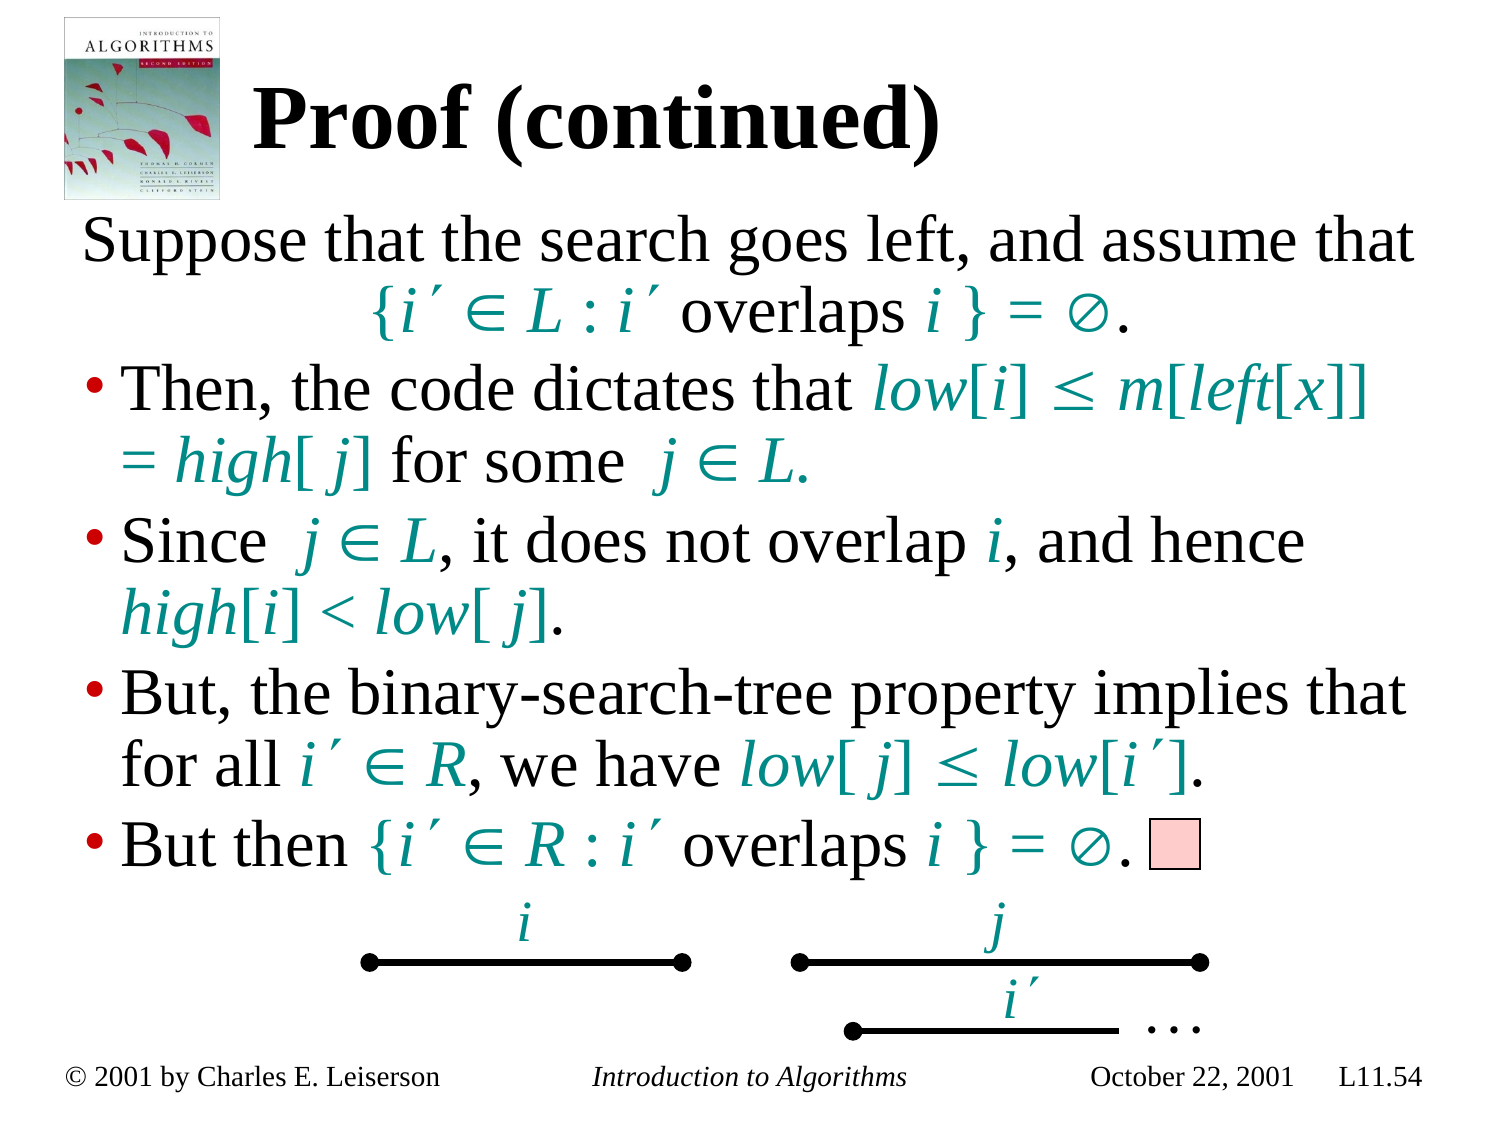

# Proof (continued)
Suppose that the search goes left, and assume that
{i   L : i  overlaps i } = .
Then, the code dictates that low[i]  m[left[x]] = high[ j] for some j  L.
Since j  L, it does not overlap i, and hence high[i] < low[ j].
But, the binary-search-tree property implies that for all i   R, we have low[ j]  low[i ].
But then {i   R : i  overlaps i } = .
i
j
i 

Introduction to Algorithms
October 22, 2001 L11.